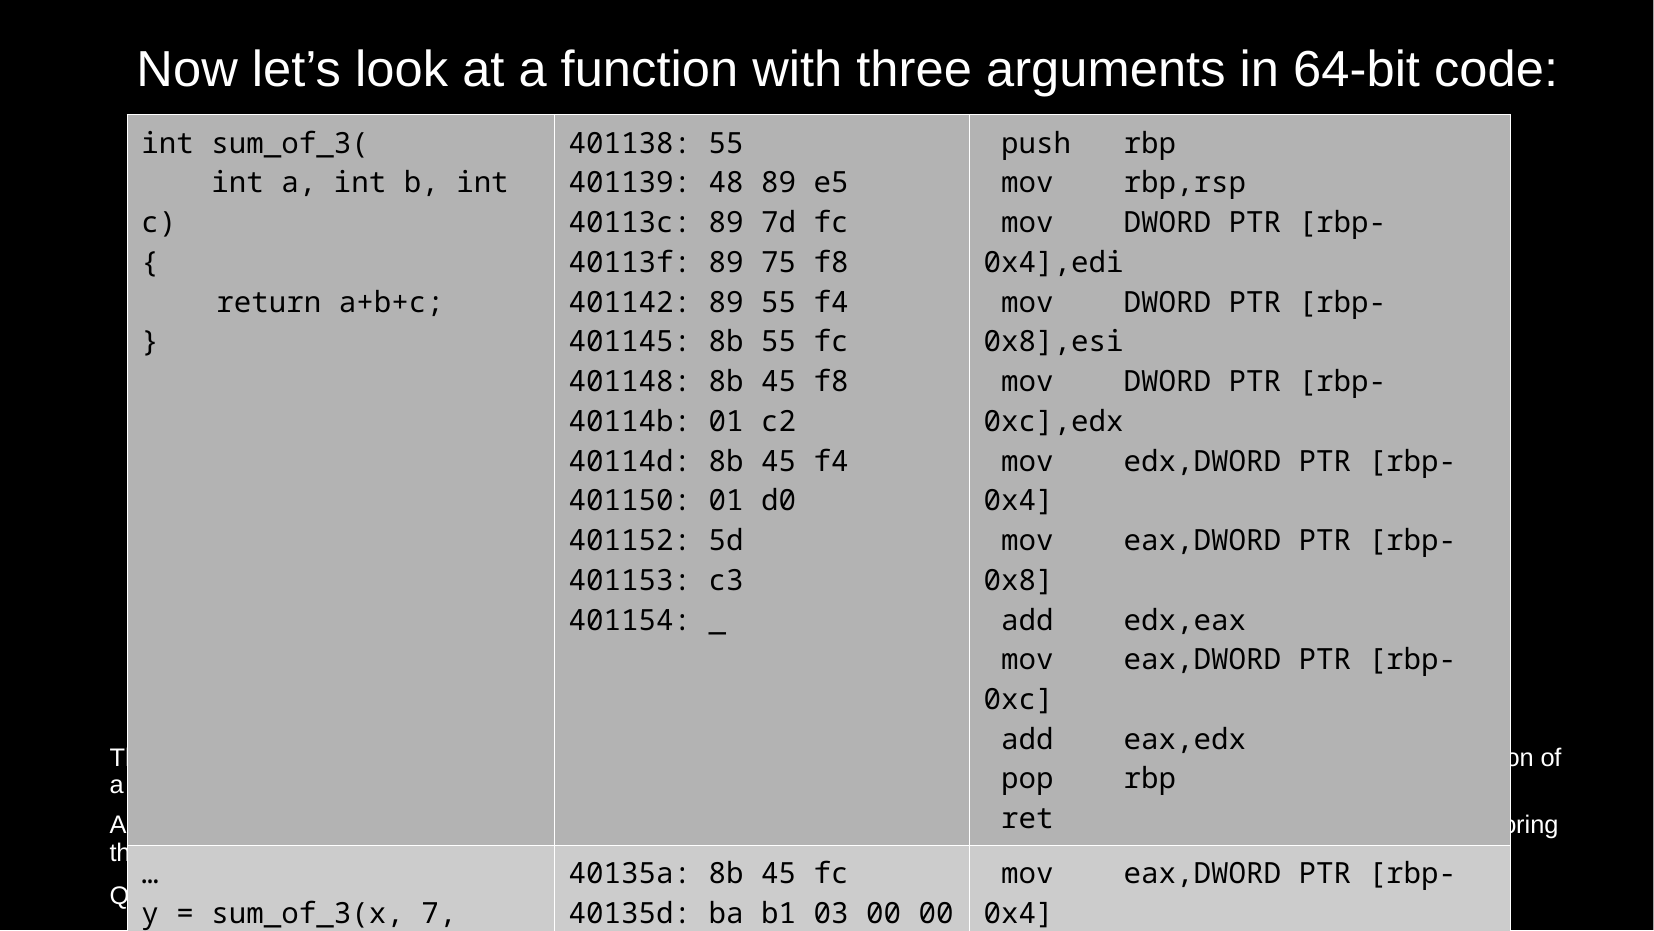

# Now let’s look at a function with three arguments in 64-bit code:
| int sum\_of\_3( int a, int b, int c) { return a+b+c; } | 401138: 55 401139: 48 89 e5 40113c: 89 7d fc 40113f: 89 75 f8 401142: 89 55 f4 401145: 8b 55 fc 401148: 8b 45 f8 40114b: 01 c2 40114d: 8b 45 f4 401150: 01 d0 401152: 5d 401153: c3 401154: \_ | push rbp mov rbp,rsp mov DWORD PTR [rbp-0x4],edi mov DWORD PTR [rbp-0x8],esi mov DWORD PTR [rbp-0xc],edx mov edx,DWORD PTR [rbp-0x4] mov eax,DWORD PTR [rbp-0x8] add edx,eax mov eax,DWORD PTR [rbp-0xc] add eax,edx pop rbp ret |
| --- | --- | --- |
| … y = sum\_of\_3(x, 7, 945); … | 40135a: 8b 45 fc 40135d: ba b1 03 00 00 401362: be 07 00 00 00 401367: 89 c7 401369: e8 ca fd ff ff 40136e: 89 45 f8 401371: \_ | mov eax,DWORD PTR [rbp-0x4] mov edx,0x3b1 mov esi,0x7 mov edi,eax call 401138 <sum\_of\_3> mov DWORD PTR [rbp-0x8],eax |
The parameters are passed using edi, esi, and edx. Note that these are 32-bit registers since int is 32 bits in this implementation of a 64-bit C compiler (and it usually is).
Also note that without optimization, the compiler stores the arguments on stack and then immediately retrieves them. While storing them on stack is redundant, it’s useful for more complex functions.
Question: Why can we write to addresses less than rbp when rbp=rsp? (that is, we haven’t decremented rsp)